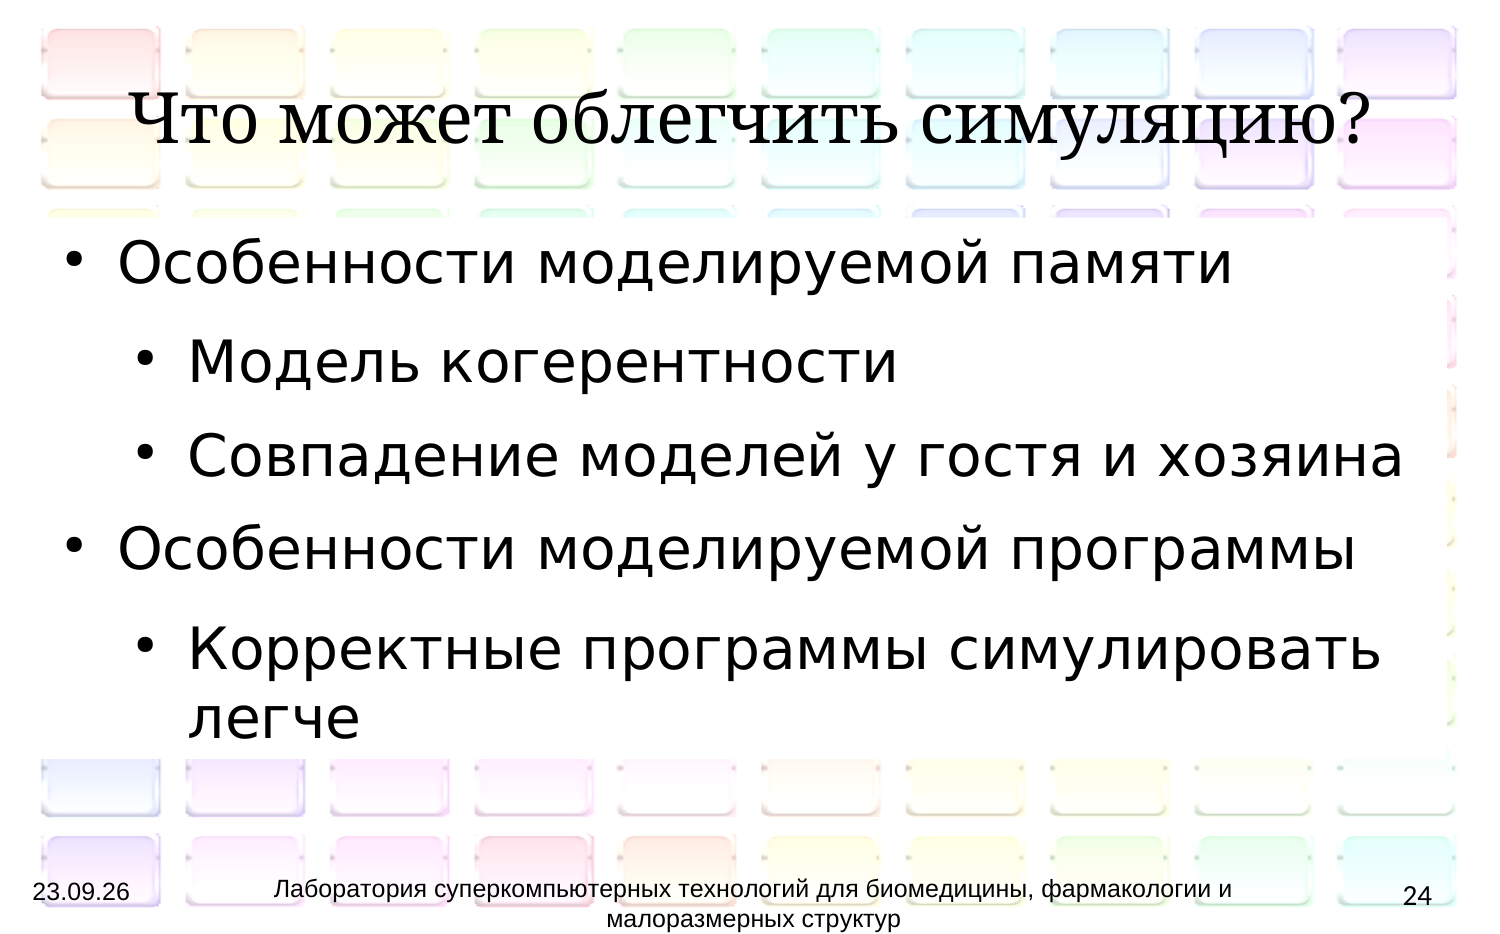

# Что может облегчить симуляцию?
Особенности моделируемой памяти
Модель когерентности
Совпадение моделей у гостя и хозяина
Особенности моделируемой программы
Корректные программы симулировать легче
Лаборатория суперкомпьютерных технологий для биомедицины, фармакологии и малоразмерных структур